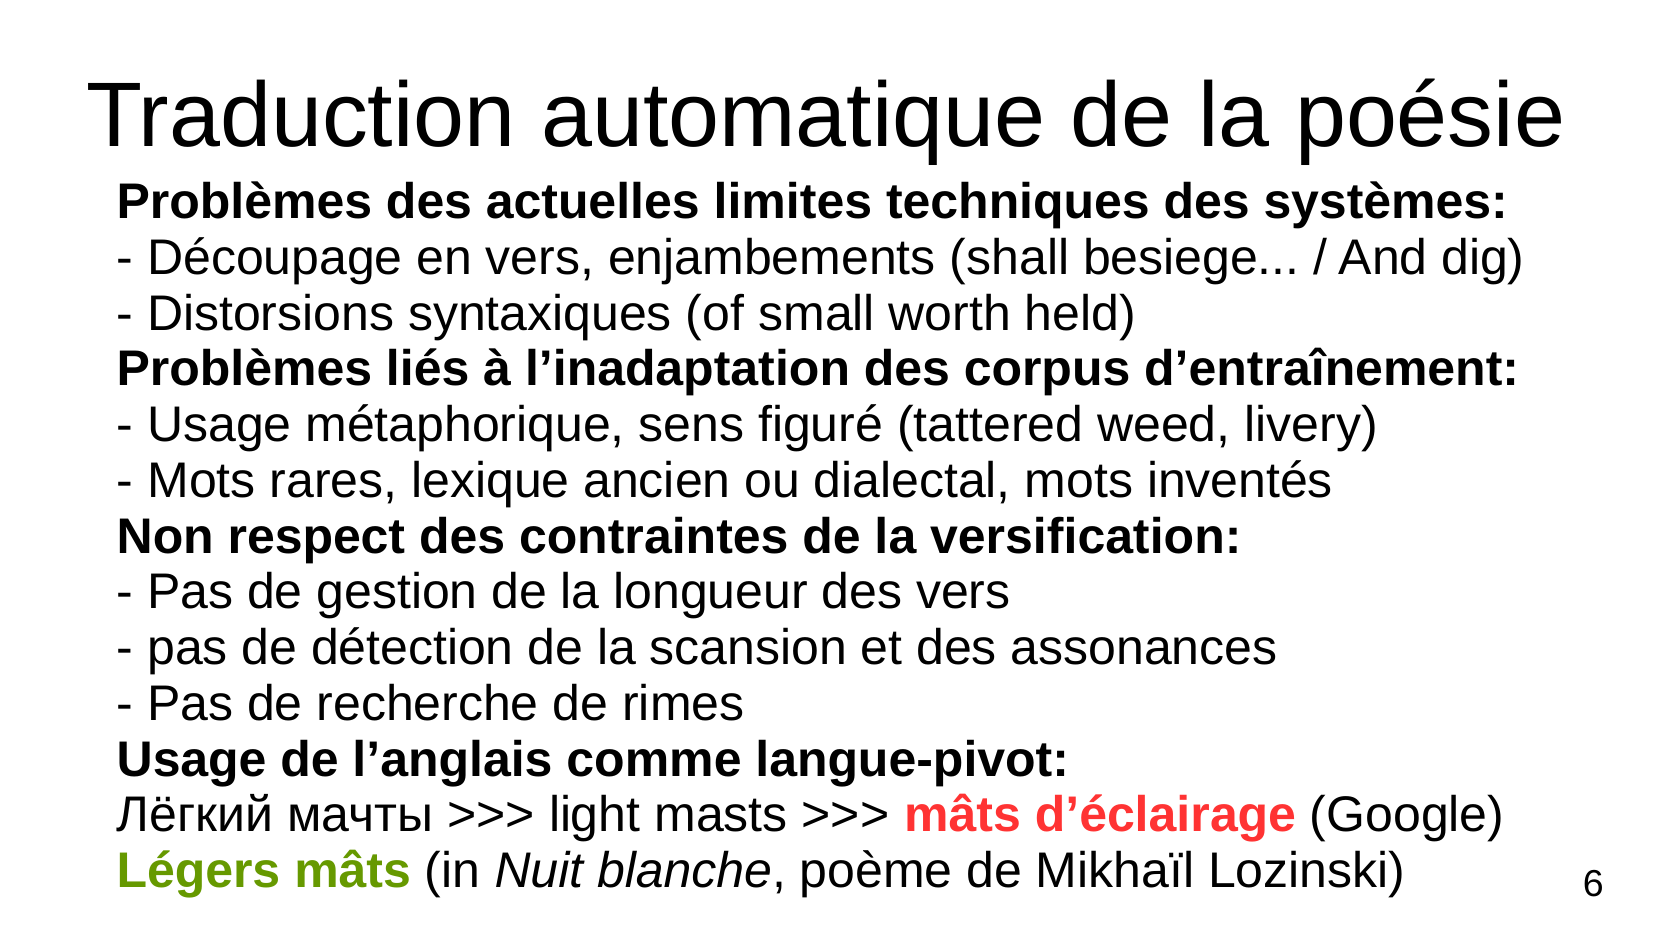

# Traduction automatique de la poésie
Problèmes des actuelles limites techniques des systèmes:
- Découpage en vers, enjambements (shall besiege... / And dig)
- Distorsions syntaxiques (of small worth held)
Problèmes liés à l’inadaptation des corpus d’entraînement:
- Usage métaphorique, sens figuré (tattered weed, livery)
- Mots rares, lexique ancien ou dialectal, mots inventés
Non respect des contraintes de la versification:
- Pas de gestion de la longueur des vers
- pas de détection de la scansion et des assonances
- Pas de recherche de rimes
Usage de l’anglais comme langue-pivot:
Лёгкий мачты >>> light masts >>> mâts d’éclairage (Google)
Légers mâts (in Nuit blanche, poème de Mikhaïl Lozinski)